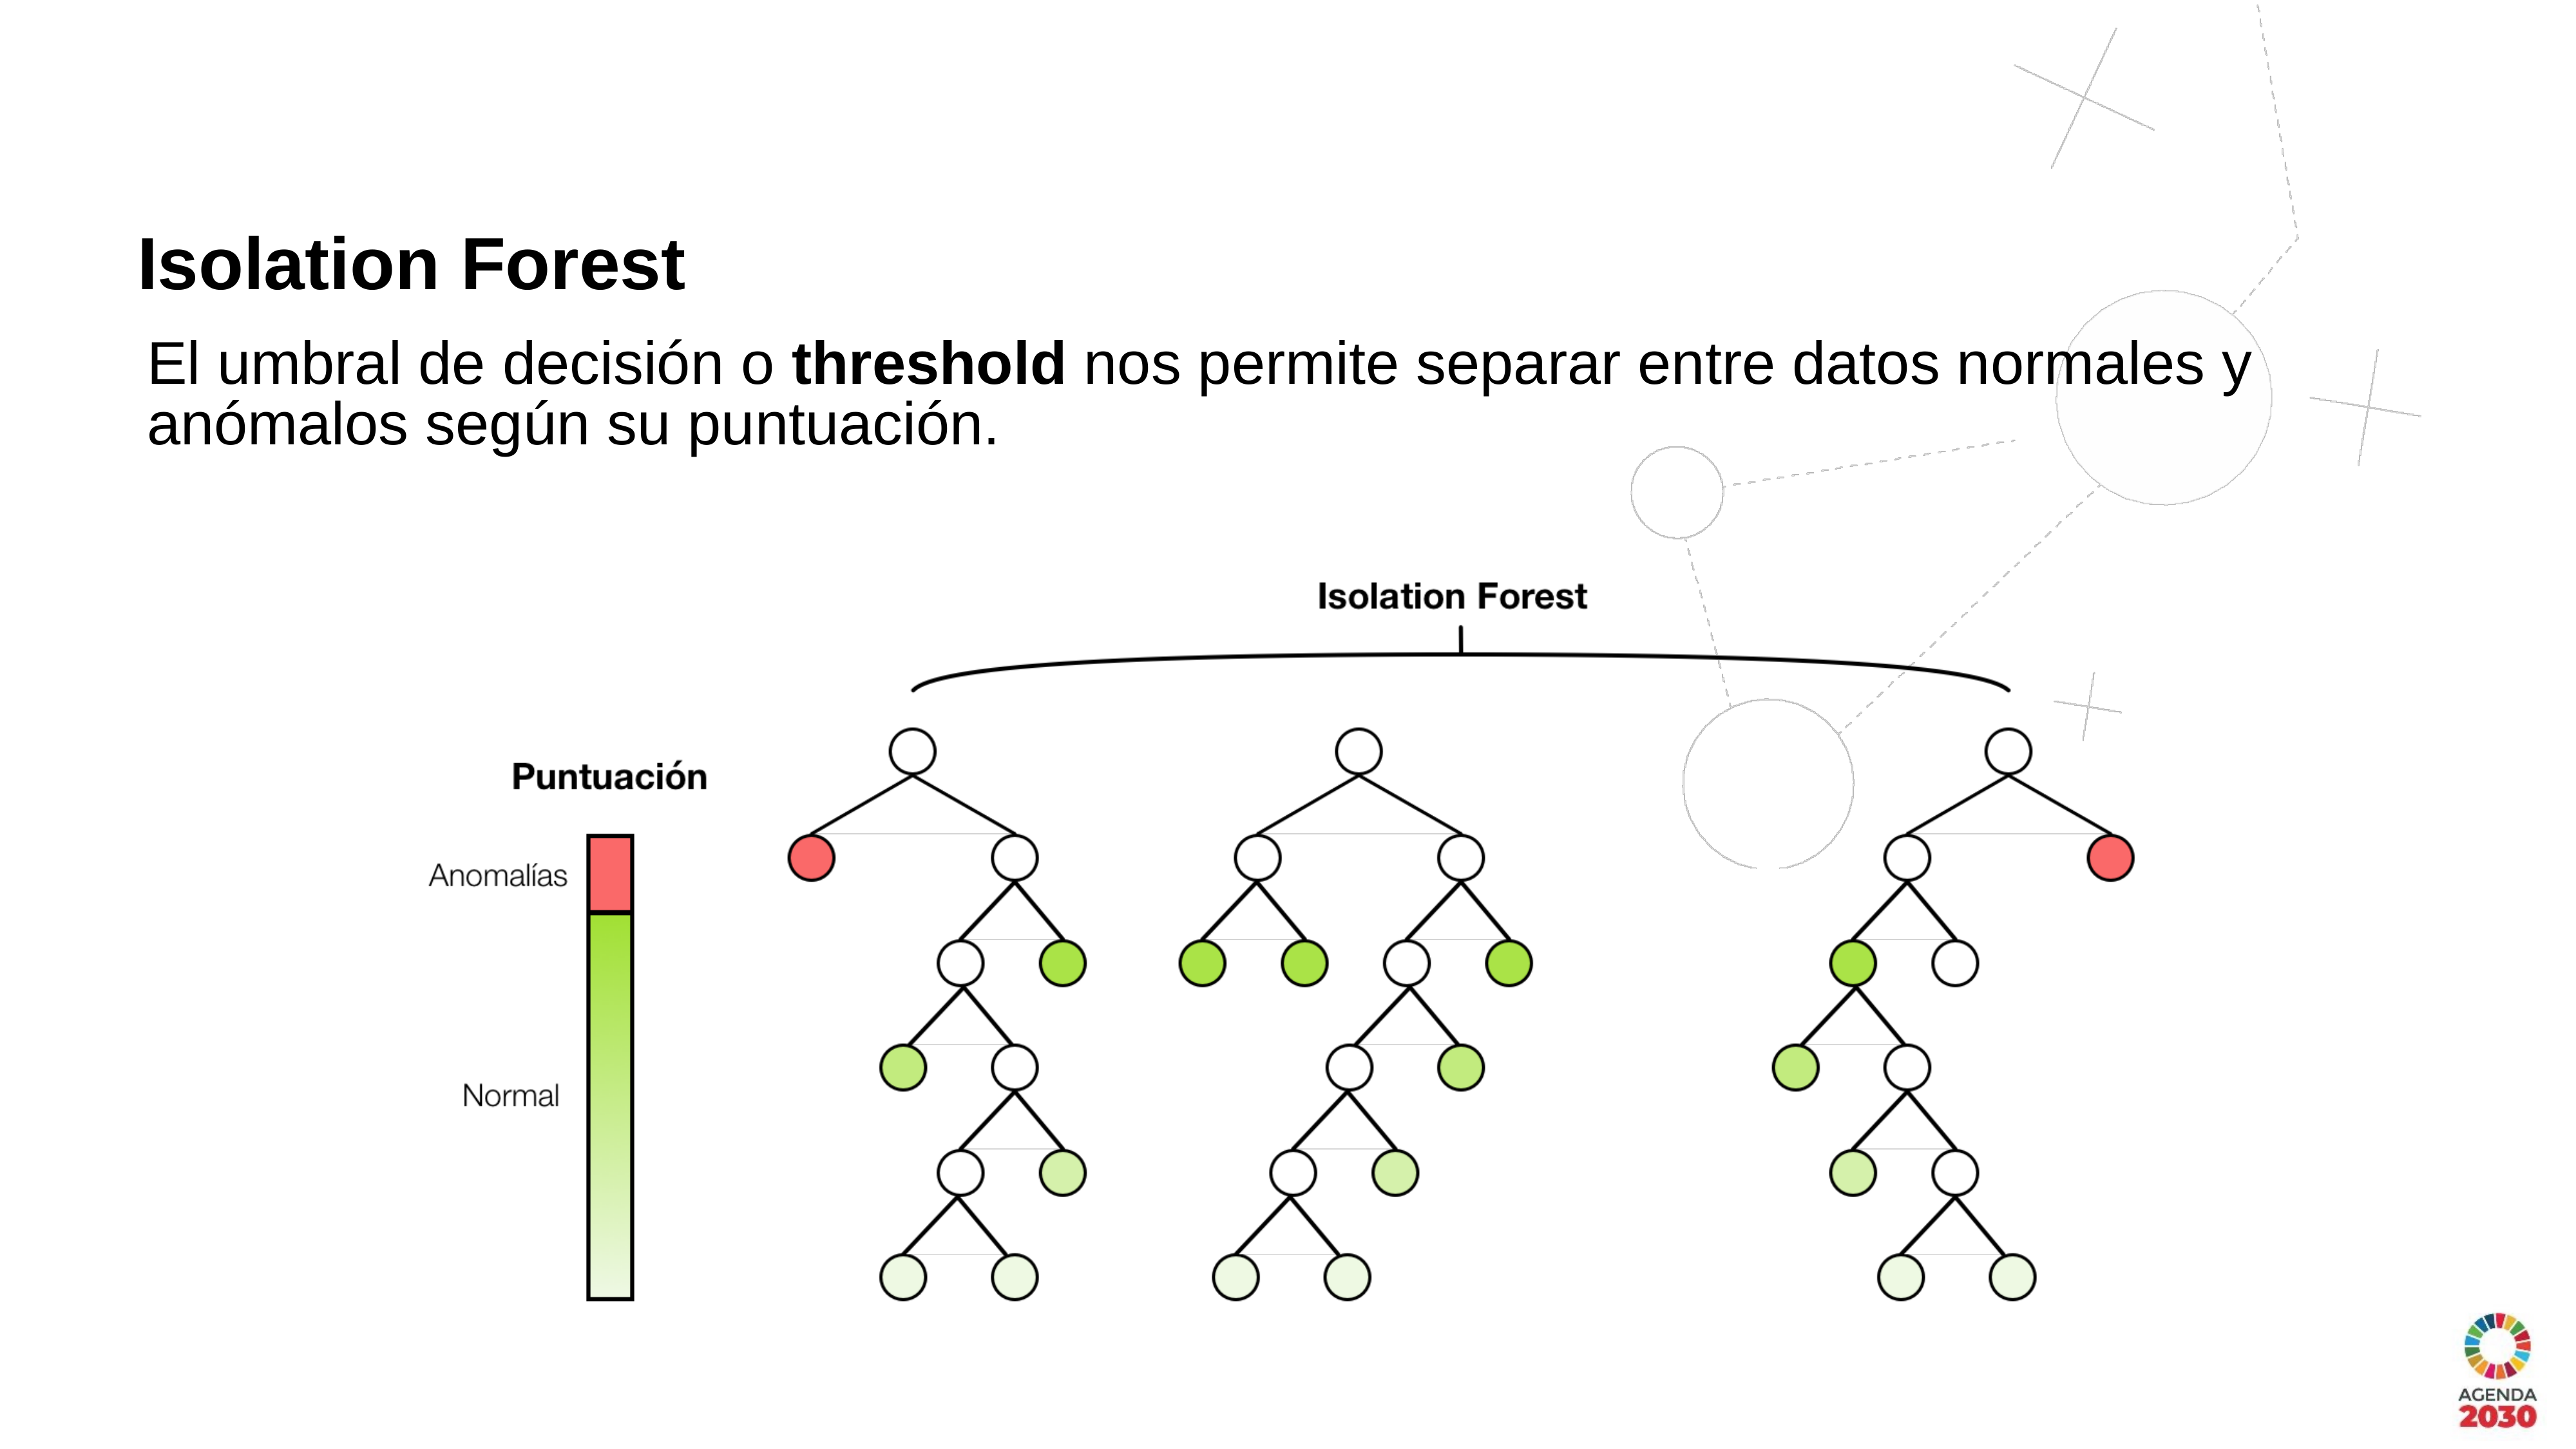

# Isolation Forest
El umbral de decisión o threshold nos permite separar entre datos normales y anómalos según su puntuación.